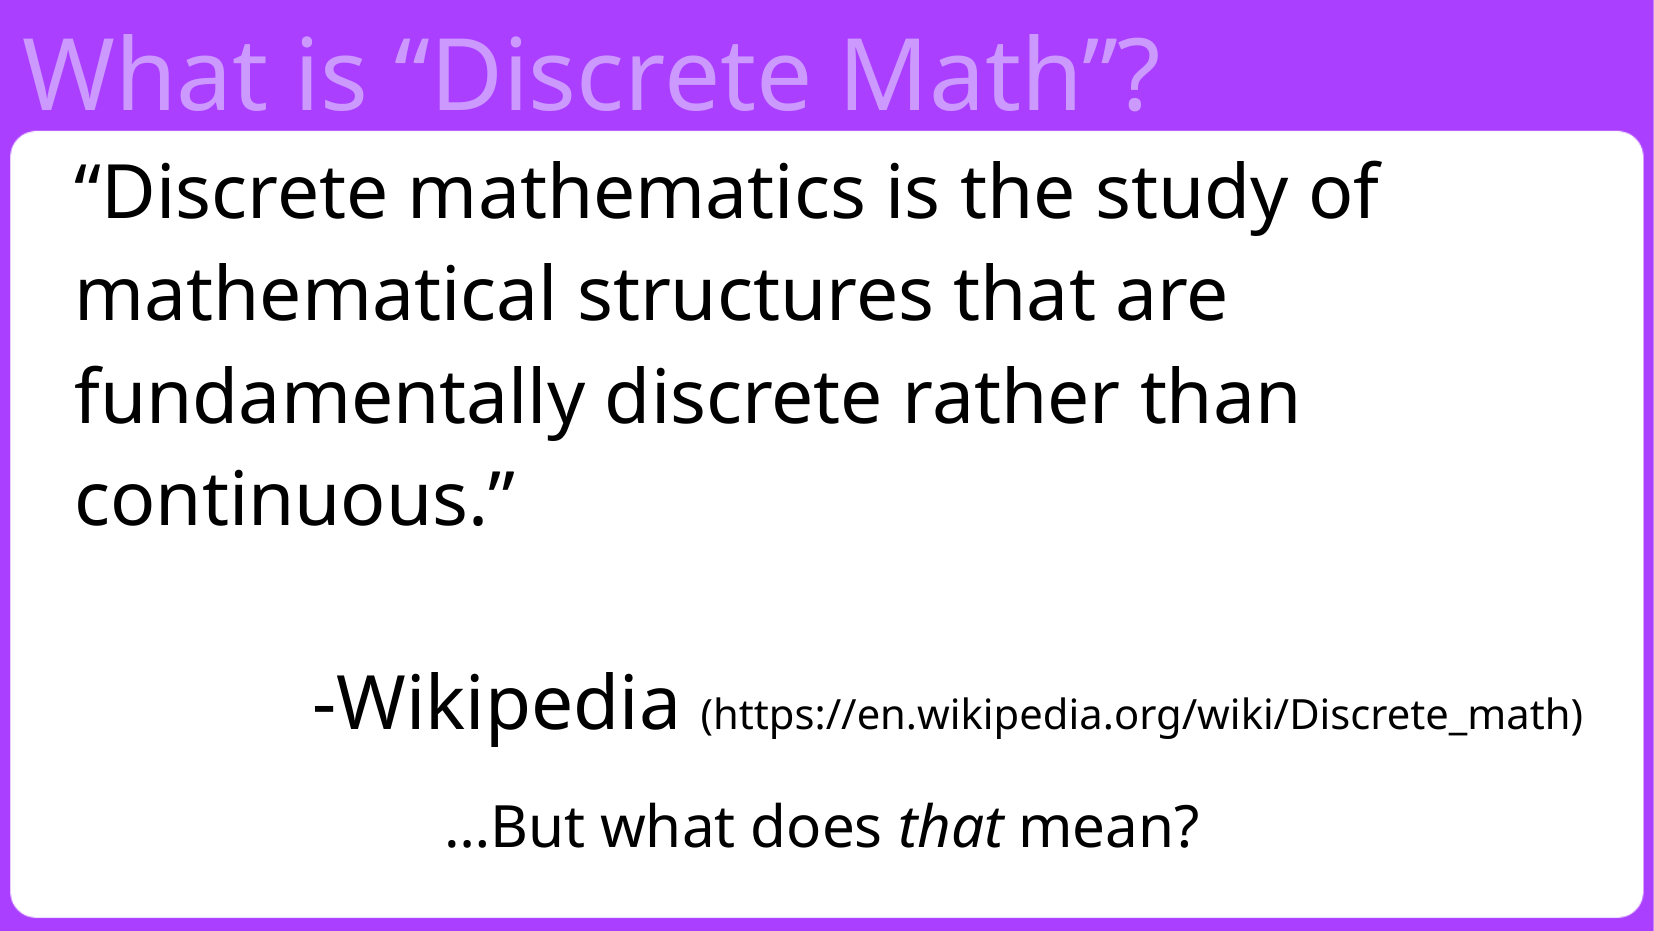

# What is “Discrete Math”?
“Discrete mathematics is the study of mathematical structures that are fundamentally discrete rather than continuous.”
-Wikipedia (https://en.wikipedia.org/wiki/Discrete_math)
…But what does that mean?